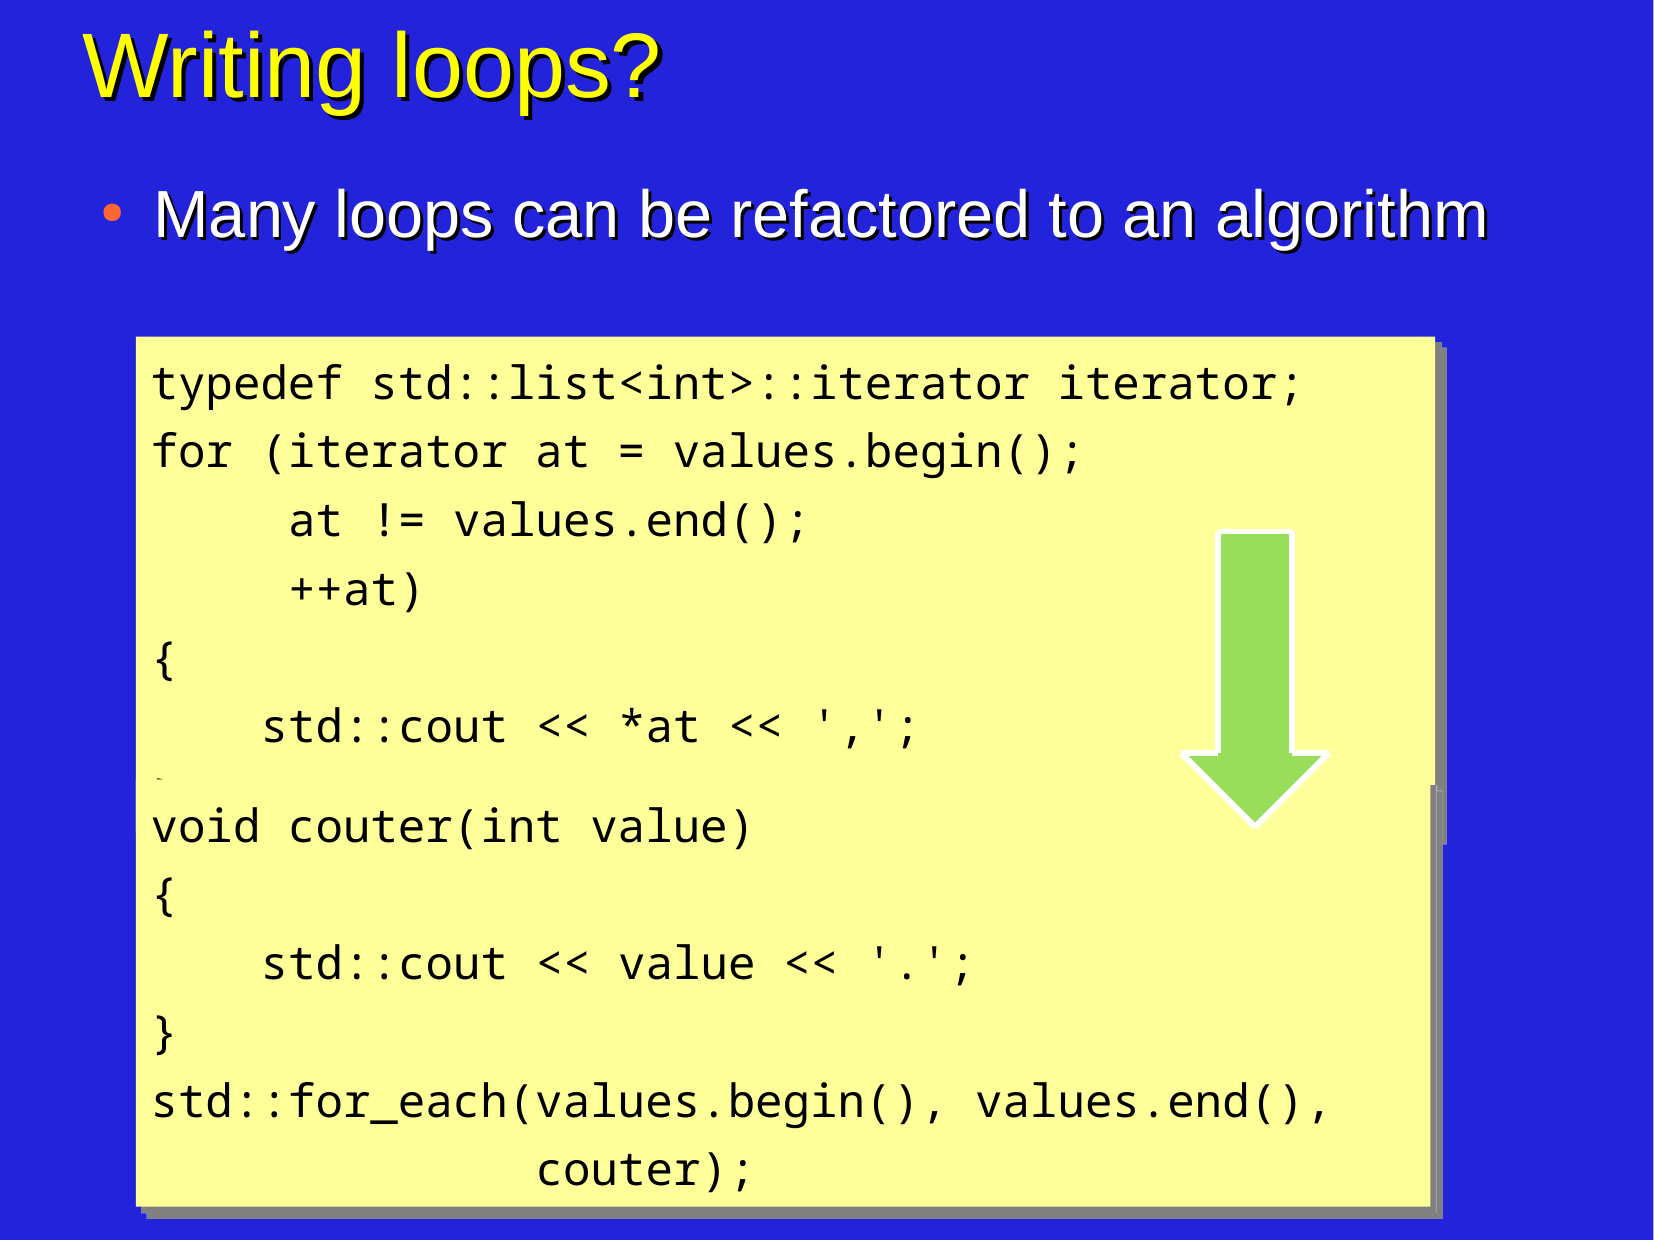

# Writing loops?
Many loops can be refactored to an algorithm
typedef std::list<int>::iterator iterator;
for (iterator at = values.begin();
 at != values.end();
 ++at)
{
 std::cout << *at << ',';
}
void couter(int value)
{
 std::cout << value << '.';
}
std::for_each(values.begin(), values.end(),
 couter);